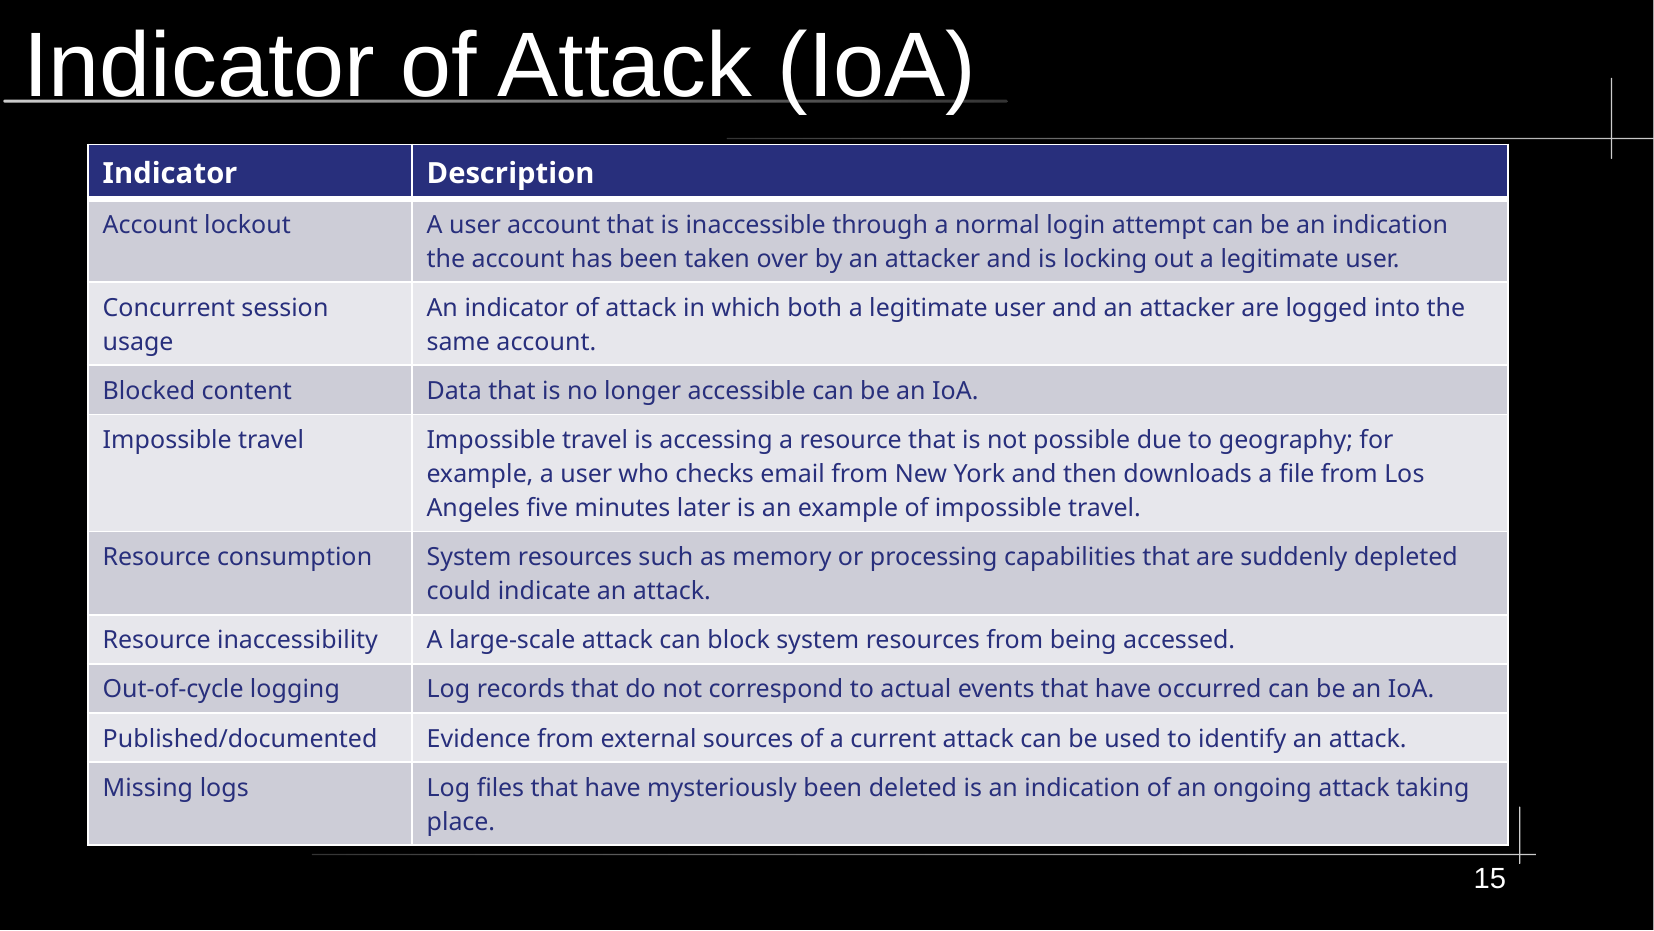

# Indicator of Attack (IoA)
| Indicator | Description |
| --- | --- |
| Account lockout | A user account that is inaccessible through a normal login attempt can be an indication the account has been taken over by an attacker and is locking out a legitimate user. |
| Concurrent session usage | An indicator of attack in which both a legitimate user and an attacker are logged into the same account. |
| Blocked content | Data that is no longer accessible can be an IoA. |
| Impossible travel | Impossible travel is accessing a resource that is not possible due to geography; for example, a user who checks email from New York and then downloads a file from Los Angeles five minutes later is an example of impossible travel. |
| Resource consumption | System resources such as memory or processing capabilities that are suddenly depleted could indicate an attack. |
| Resource inaccessibility | A large-scale attack can block system resources from being accessed. |
| Out-of-cycle logging | Log records that do not correspond to actual events that have occurred can be an IoA. |
| Published/documented | Evidence from external sources of a current attack can be used to identify an attack. |
| Missing logs | Log files that have mysteriously been deleted is an indication of an ongoing attack taking place. |
15